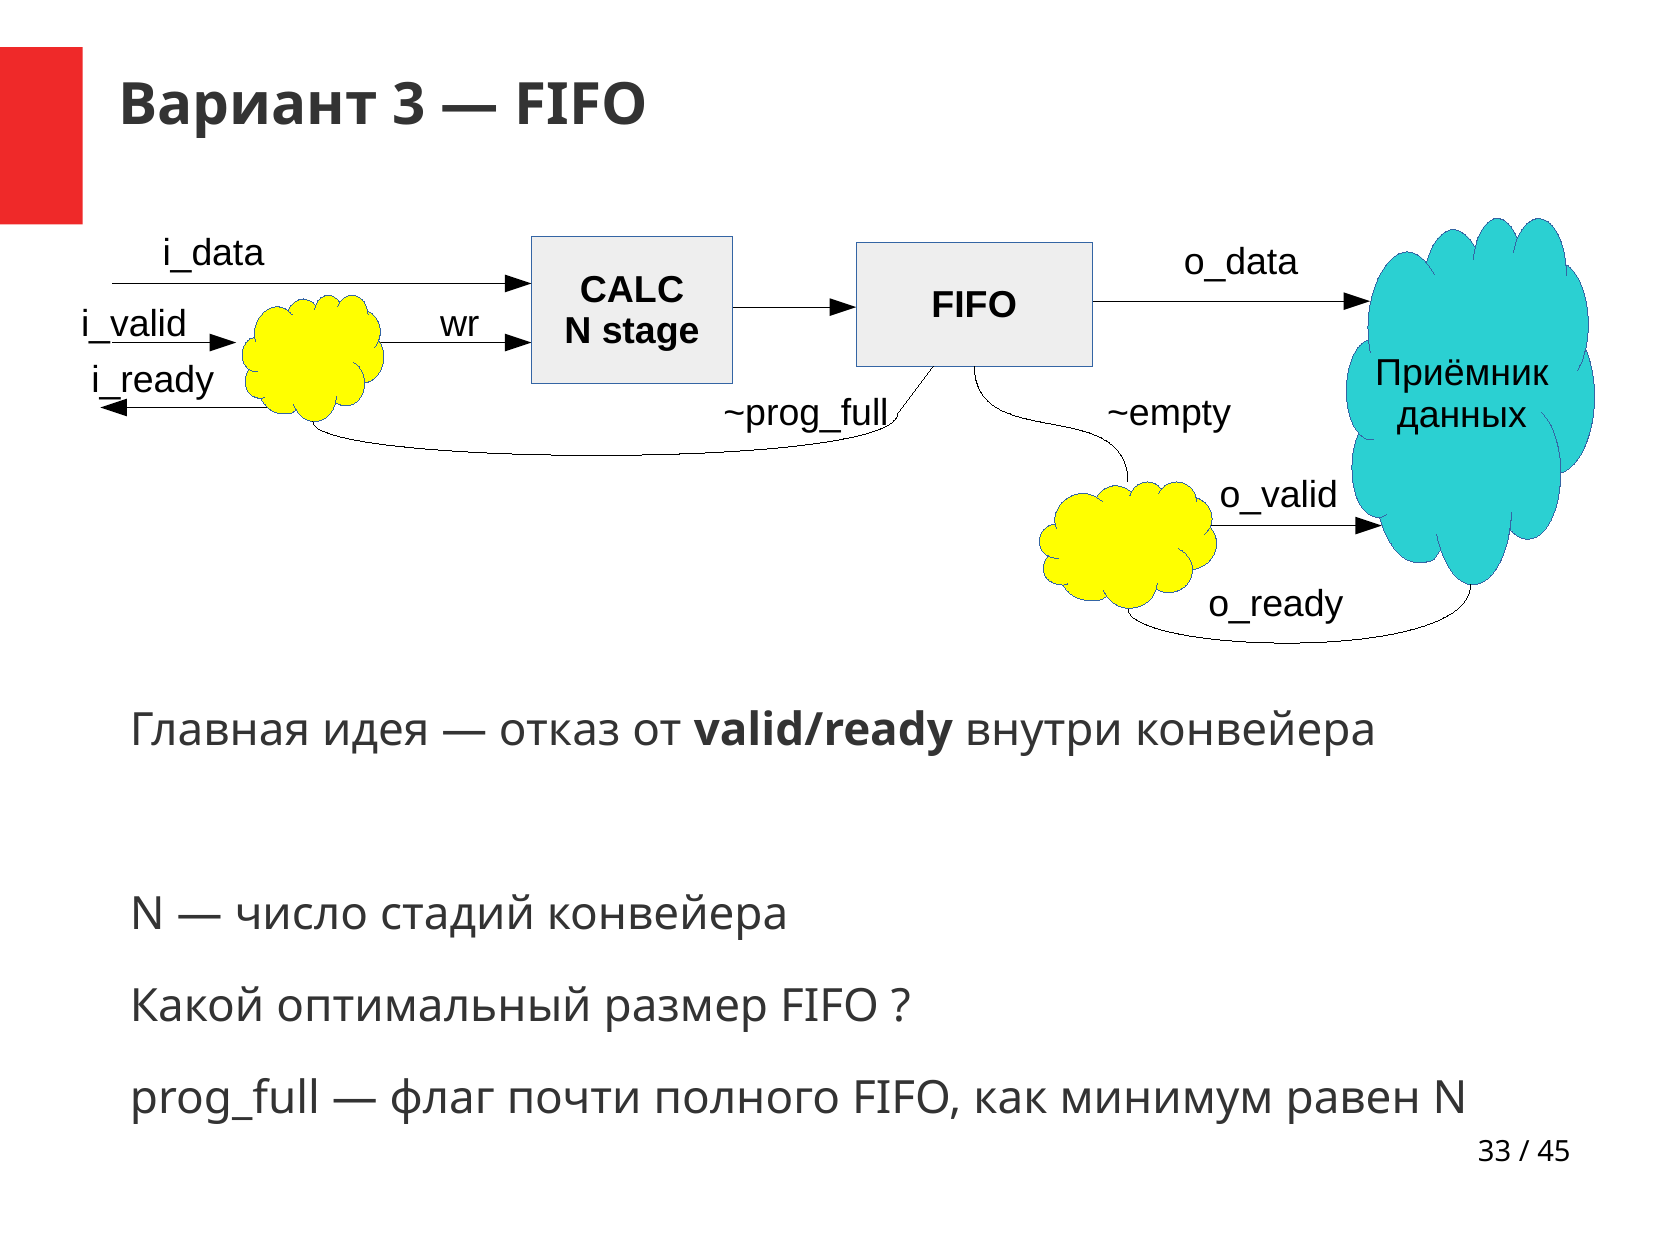

# Вариант 3 — FIFO
Приёмник
данных
i_data
o_data
CALC
N stage
FIFO
i_valid
wr
i_ready
~prog_full
~empty
o_valid
o_ready
Главная идея — отказ от valid/ready внутри конвейера
N — число стадий конвейера
Какой оптимальный размер FIFO ?
prog_full — флаг почти полного FIFO, как минимум равен N
33